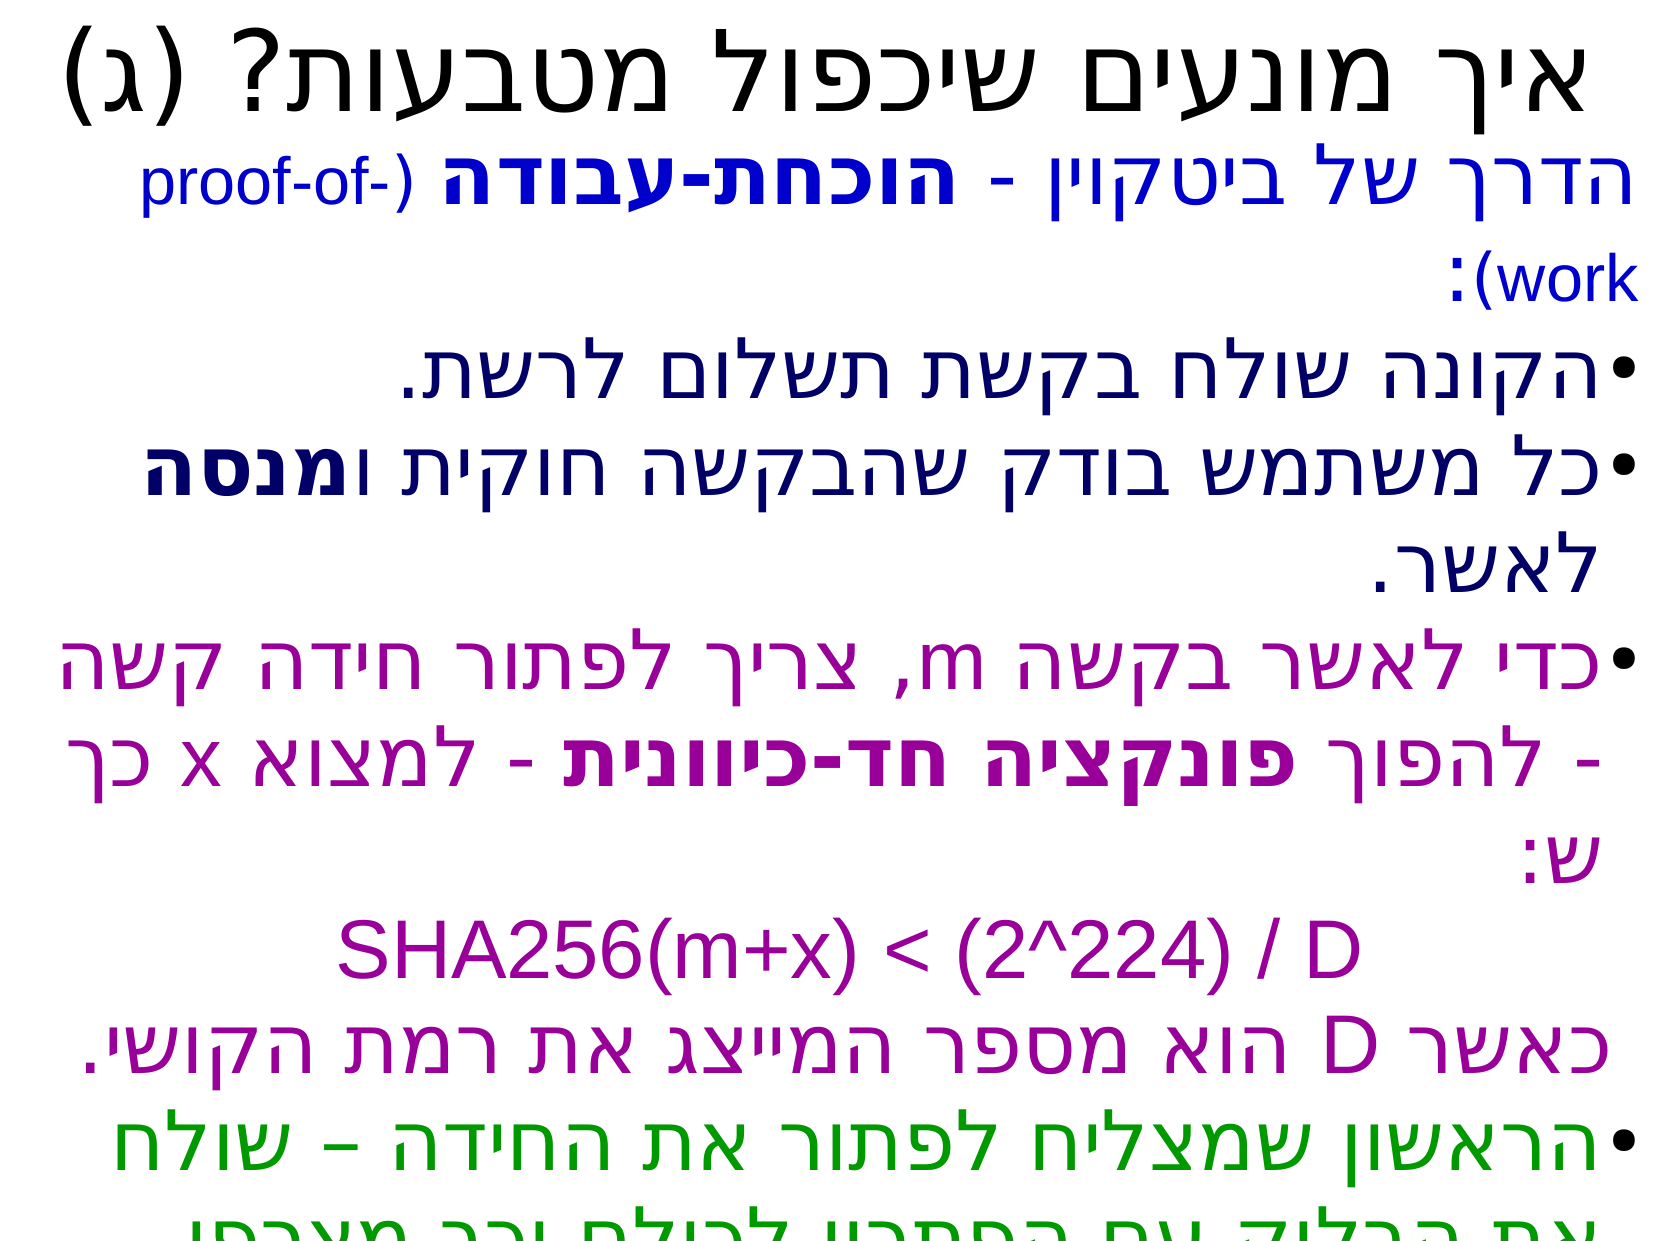

איך מונעים שיכפול מטבעות? (ג)
הדרך של ביטקוין - הוכחת-עבודה (proof-of-work):
הקונה שולח בקשת תשלום לרשת.
כל משתמש בודק שהבקשה חוקית ומנסה לאשר.
כדי לאשר בקשה m, צריך לפתור חידה קשה - להפוך פונקציה חד-כיוונית - למצוא x כך ש:
 SHA256(m+x) < (2^224) / D
 כאשר D הוא מספר המייצג את רמת הקושי.
הראשון שמצליח לפתור את החידה – שולח את הבלוק עם הפתרון לכולם וכך מצרפו לשרשרת.
הדגמה חיה: http://blockchain.mit.edu/how-blockchain-works
התחזות לא תעזור – המערכת חסינה ל-Sybil!